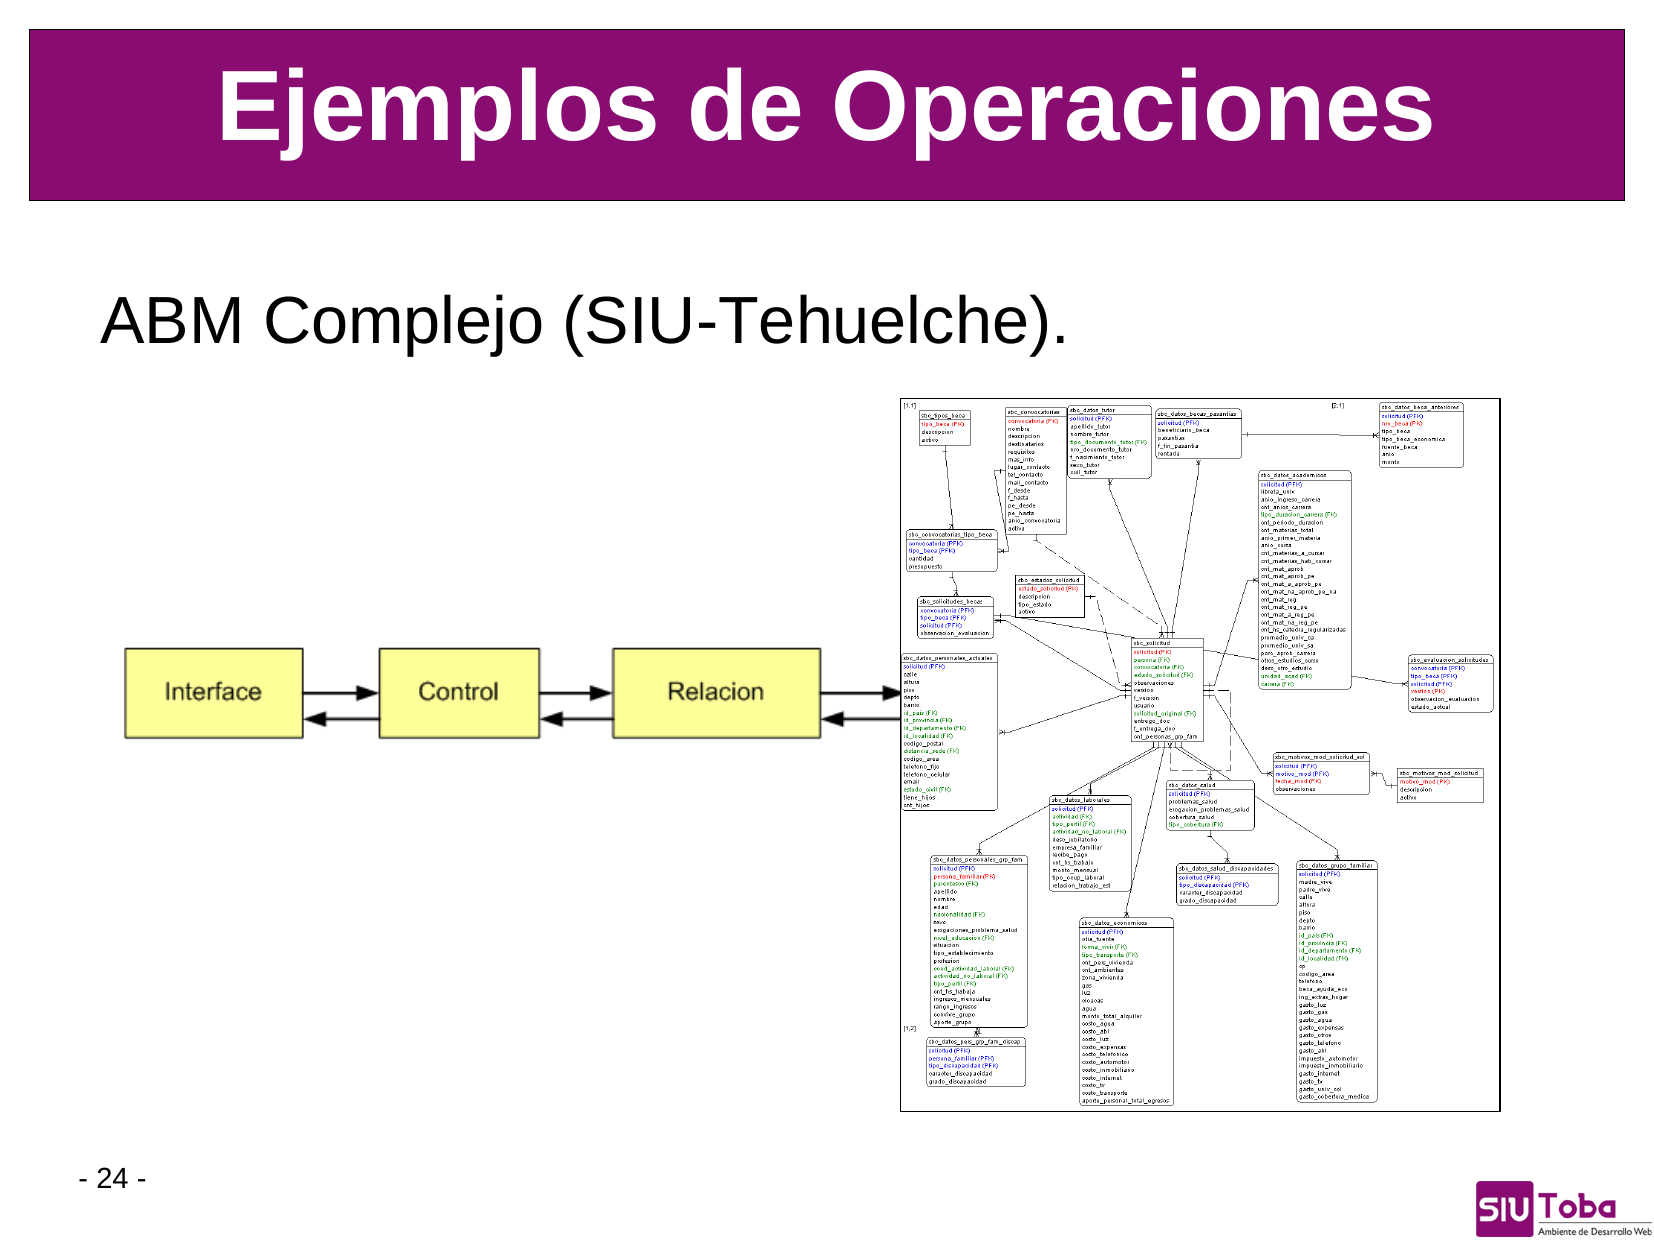

# Ejemplos de Operaciones
ABM Complejo (SIU-Tehuelche).
24